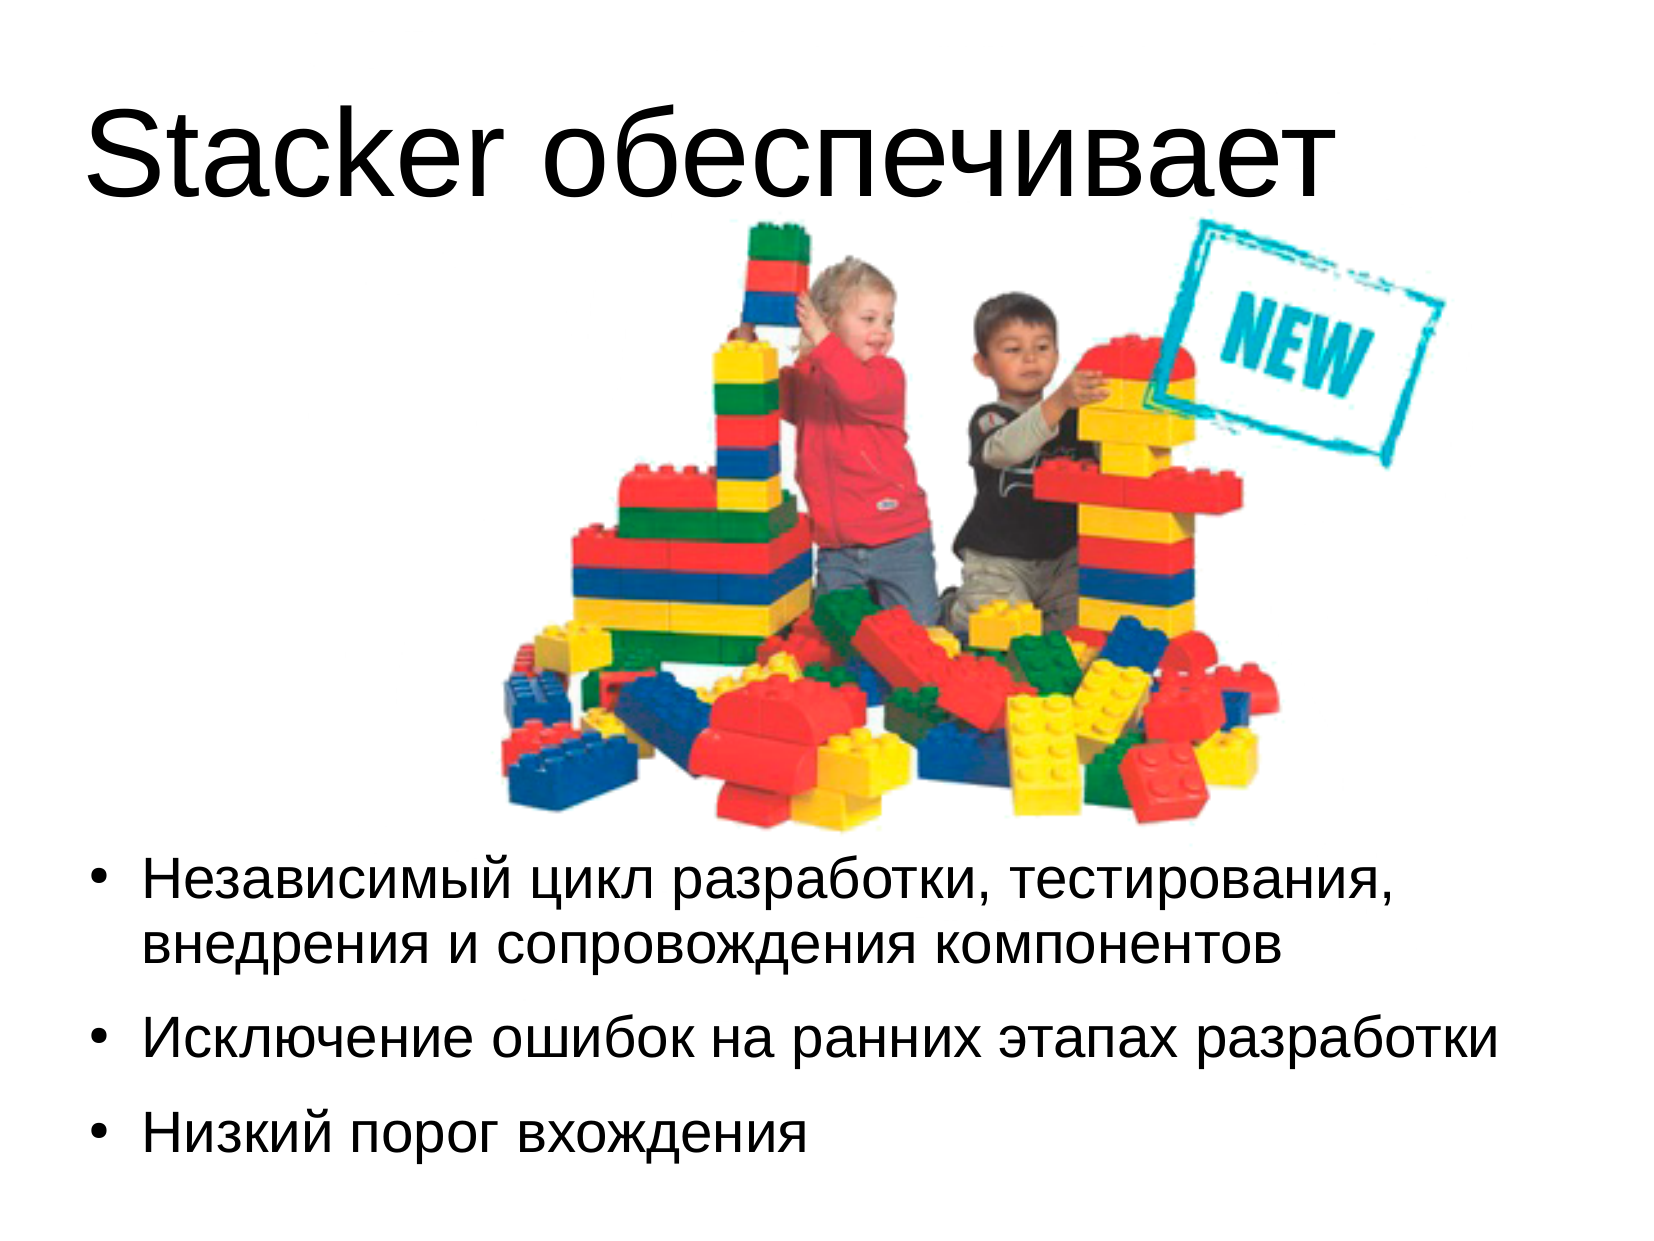

# Stacker обеспечивает
Независимый цикл разработки, тестирования, внедрения и сопровождения компонентов
Исключение ошибок на ранних этапах разработки
Низкий порог вхождения